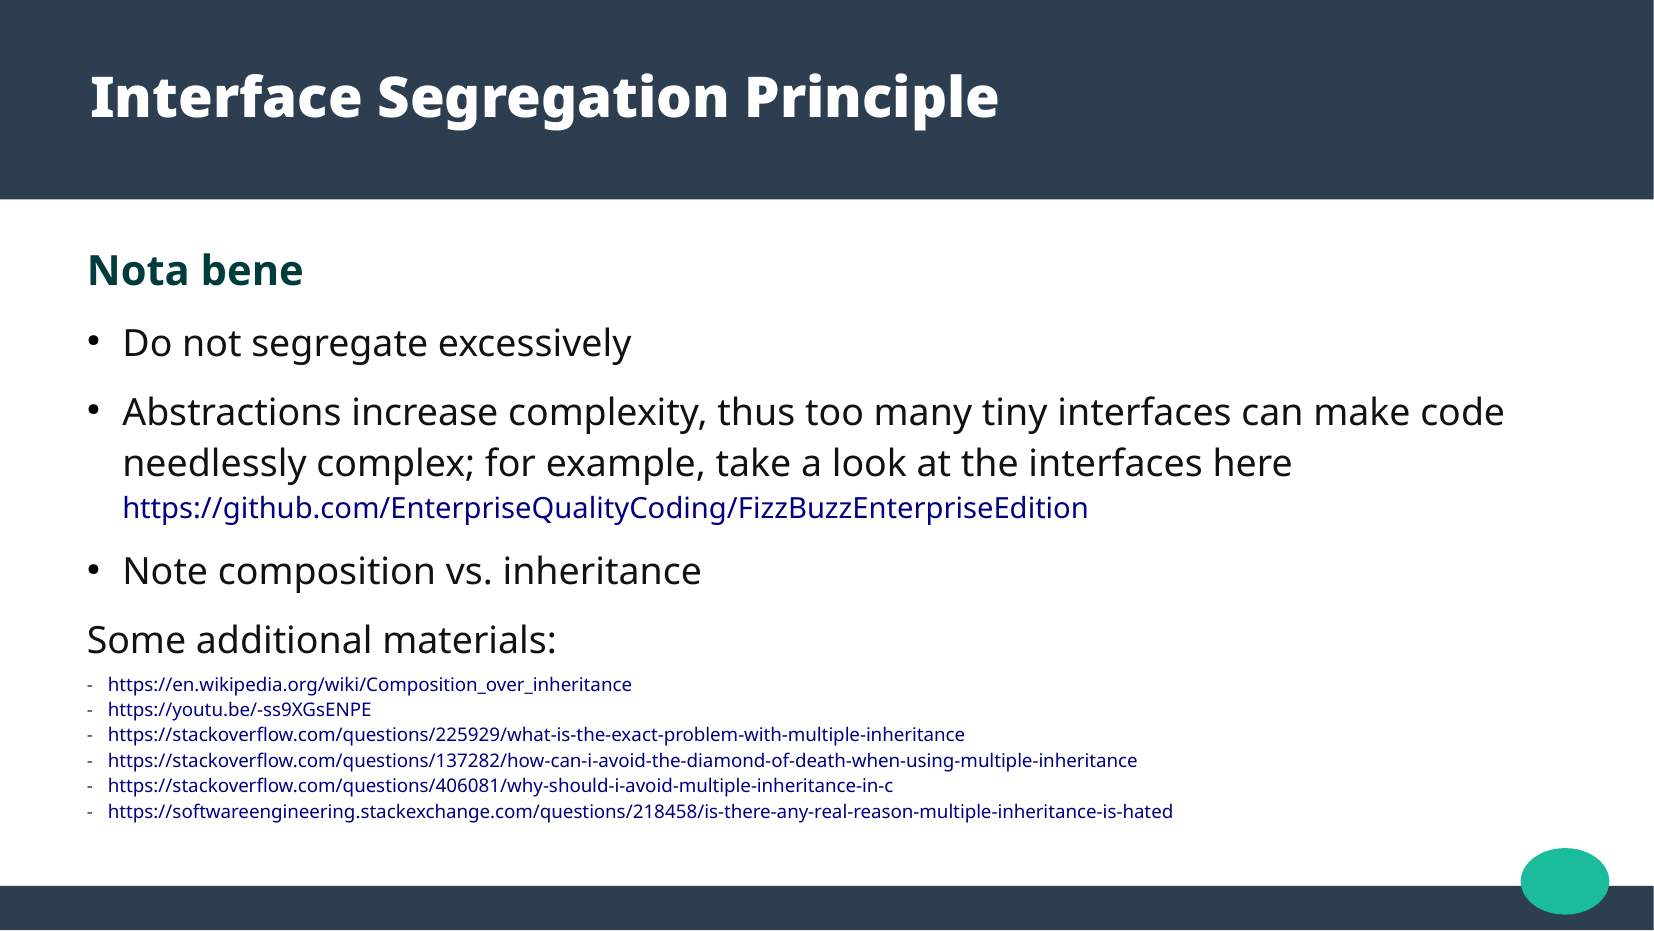

# Interface Segregation Principle
Nota bene
Do not segregate excessively
Abstractions increase complexity, thus too many tiny interfaces can make code needlessly complex; for example, take a look at the interfaces here https://github.com/EnterpriseQualityCoding/FizzBuzzEnterpriseEdition
Note composition vs. inheritance
Some additional materials:
- https://en.wikipedia.org/wiki/Composition_over_inheritance
- https://youtu.be/-ss9XGsENPE
- https://stackoverflow.com/questions/225929/what-is-the-exact-problem-with-multiple-inheritance
- https://stackoverflow.com/questions/137282/how-can-i-avoid-the-diamond-of-death-when-using-multiple-inheritance
- https://stackoverflow.com/questions/406081/why-should-i-avoid-multiple-inheritance-in-c
- https://softwareengineering.stackexchange.com/questions/218458/is-there-any-real-reason-multiple-inheritance-is-hated